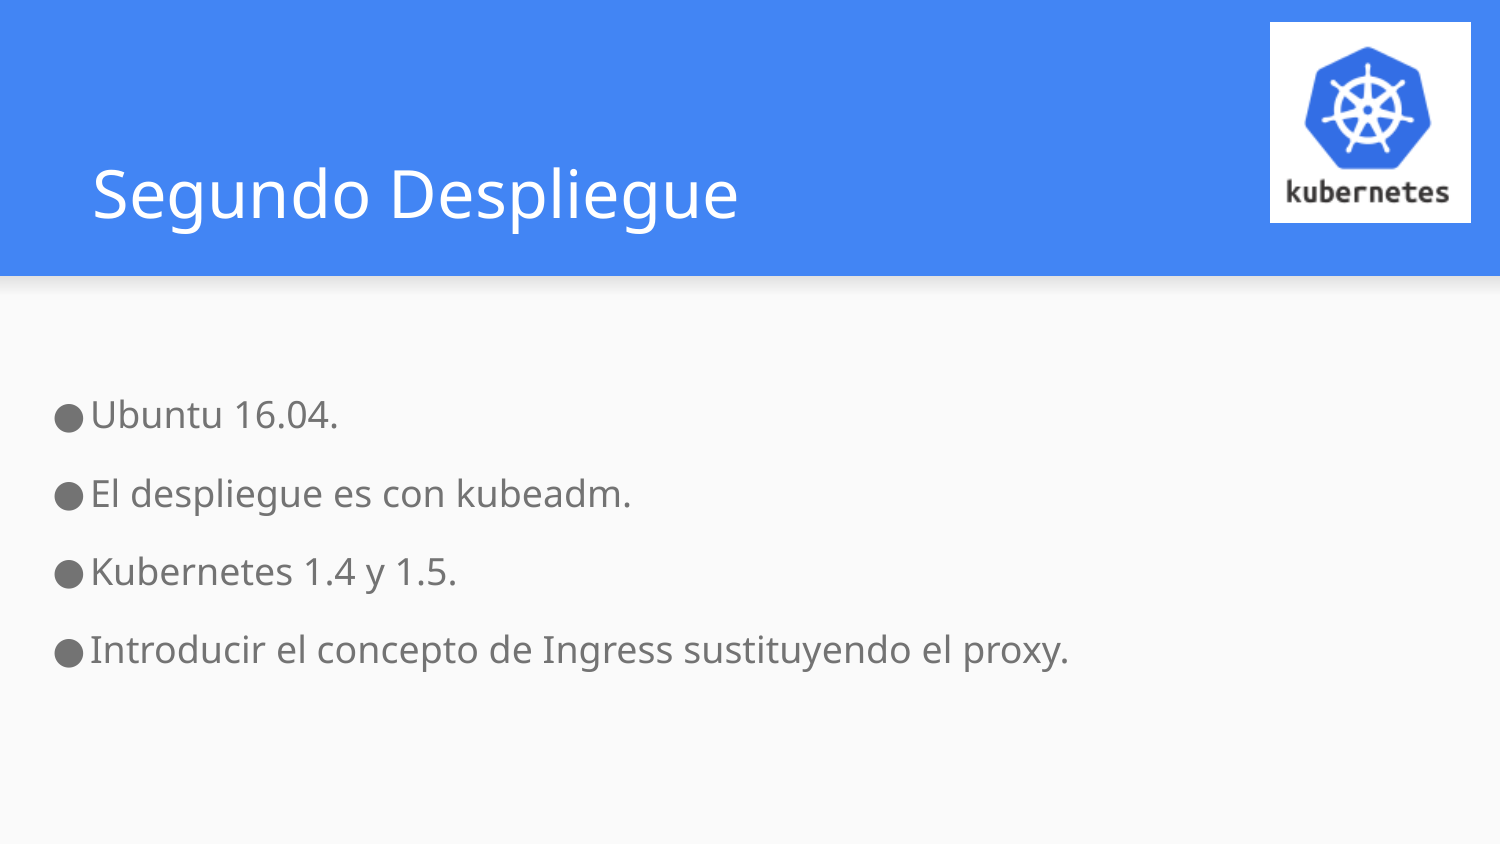

# Segundo Despliegue
Ubuntu 16.04.
El despliegue es con kubeadm.
Kubernetes 1.4 y 1.5.
Introducir el concepto de Ingress sustituyendo el proxy.